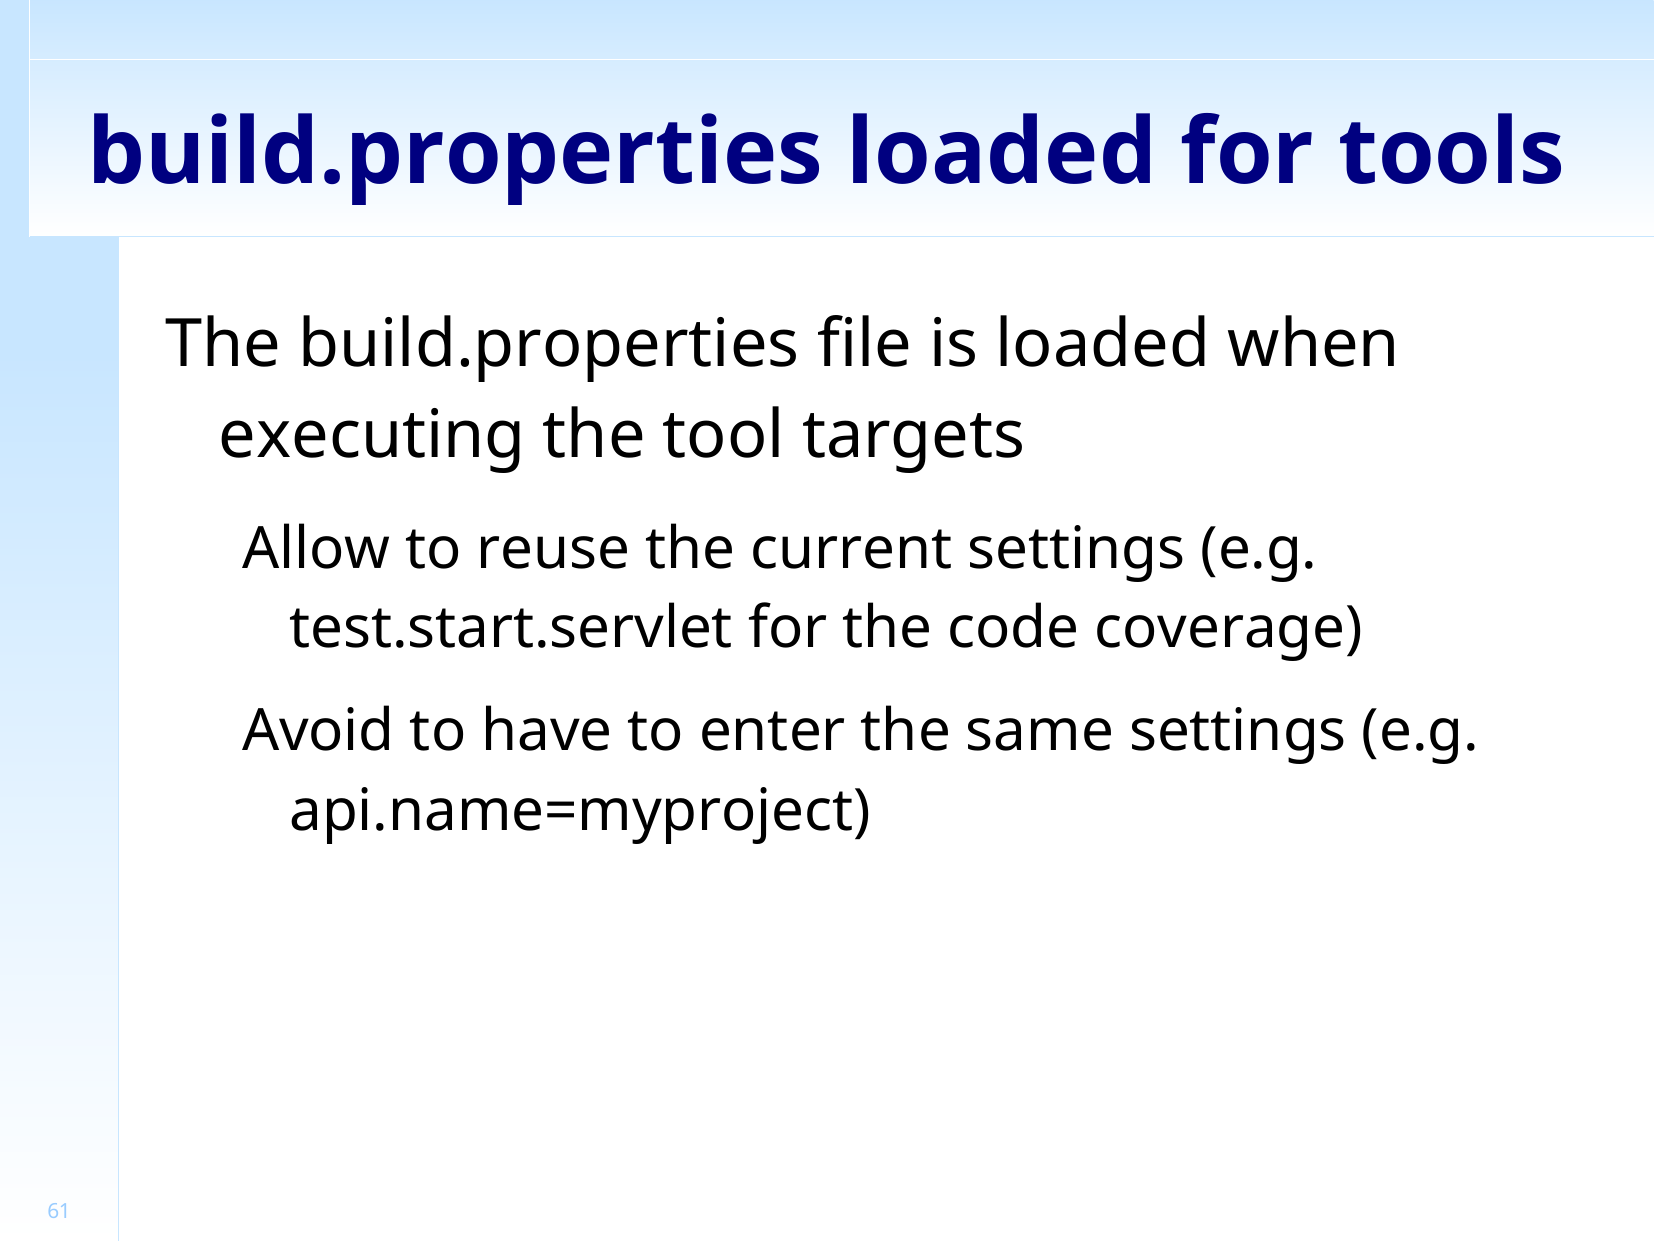

# build.properties loaded for tools
The build.properties file is loaded when executing the tool targets
Allow to reuse the current settings (e.g. test.start.servlet for the code coverage)
Avoid to have to enter the same settings (e.g. api.name=myproject)